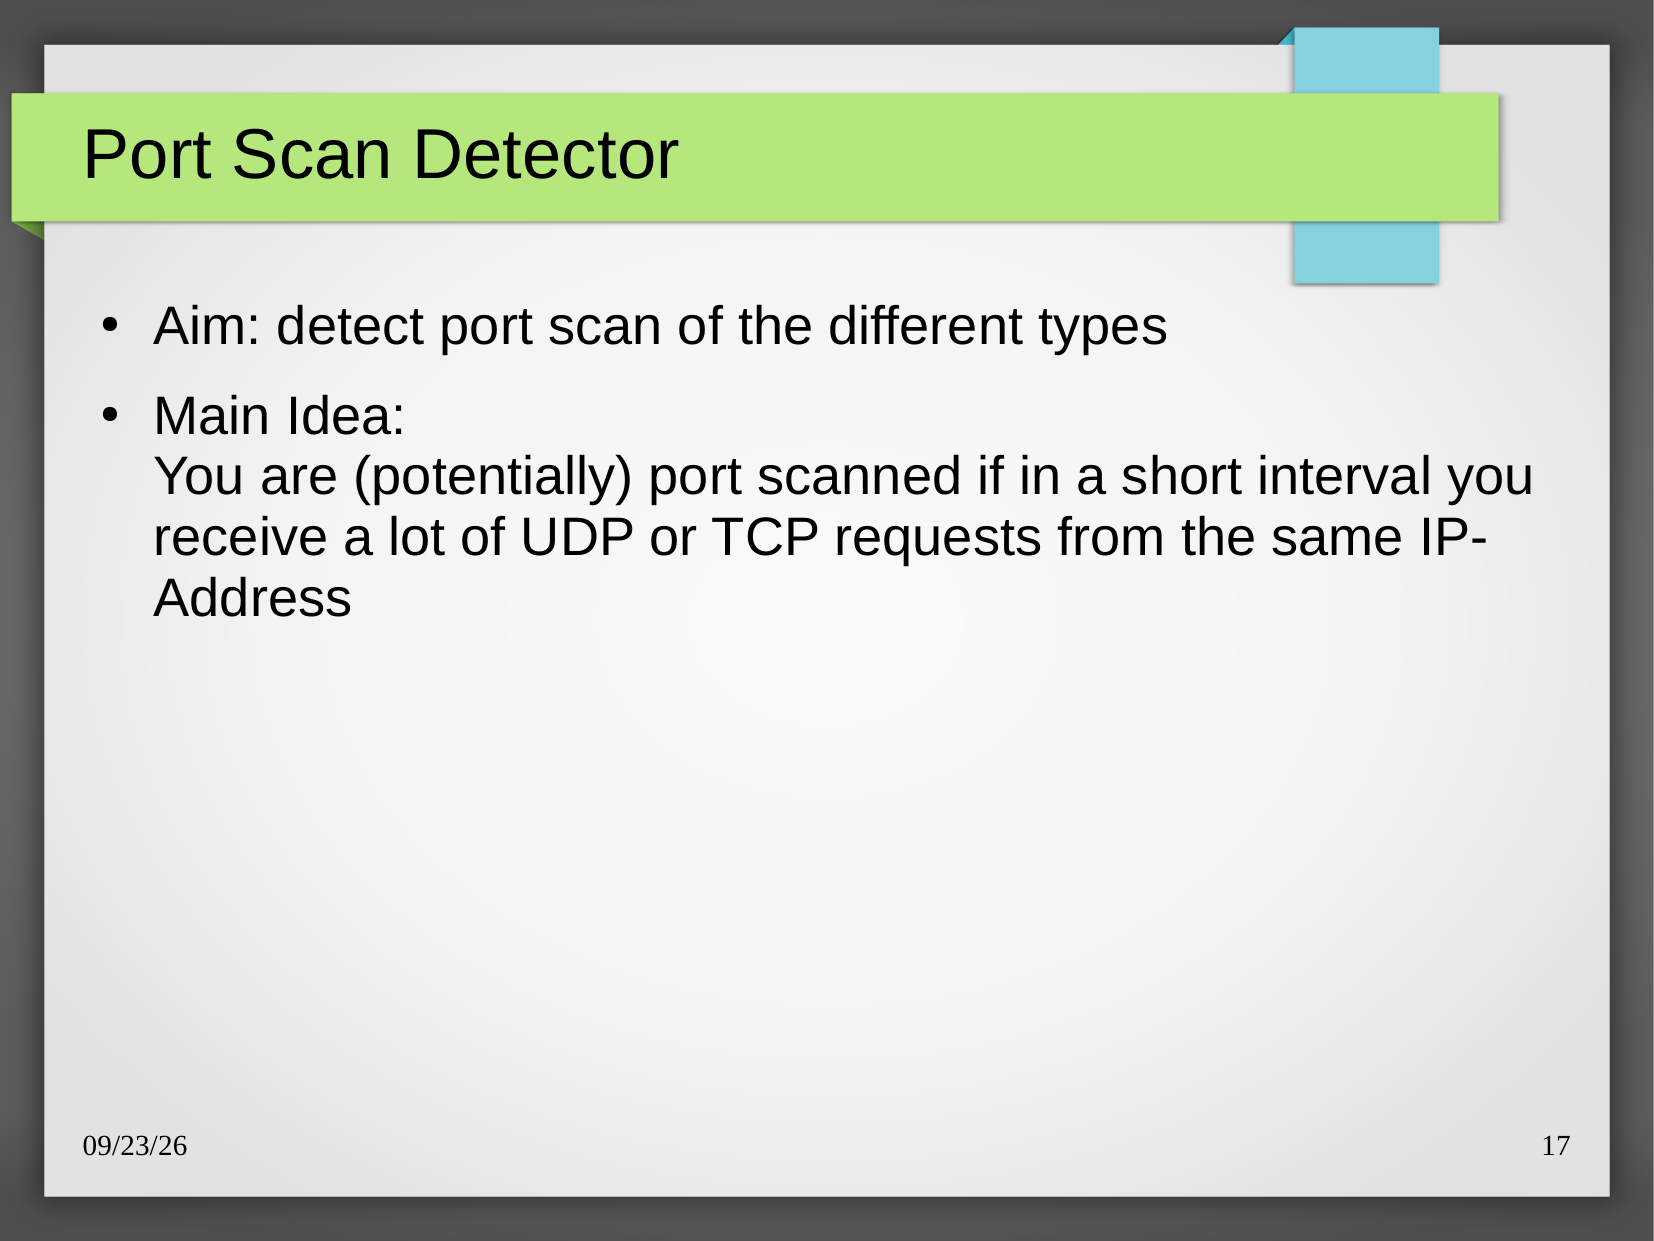

# Port Scan Detector
Aim: detect port scan of the different types
Main Idea:
You are (potentially) port scanned if in a short interval you receive a lot of UDP or TCP requests from the same IP-Address
17